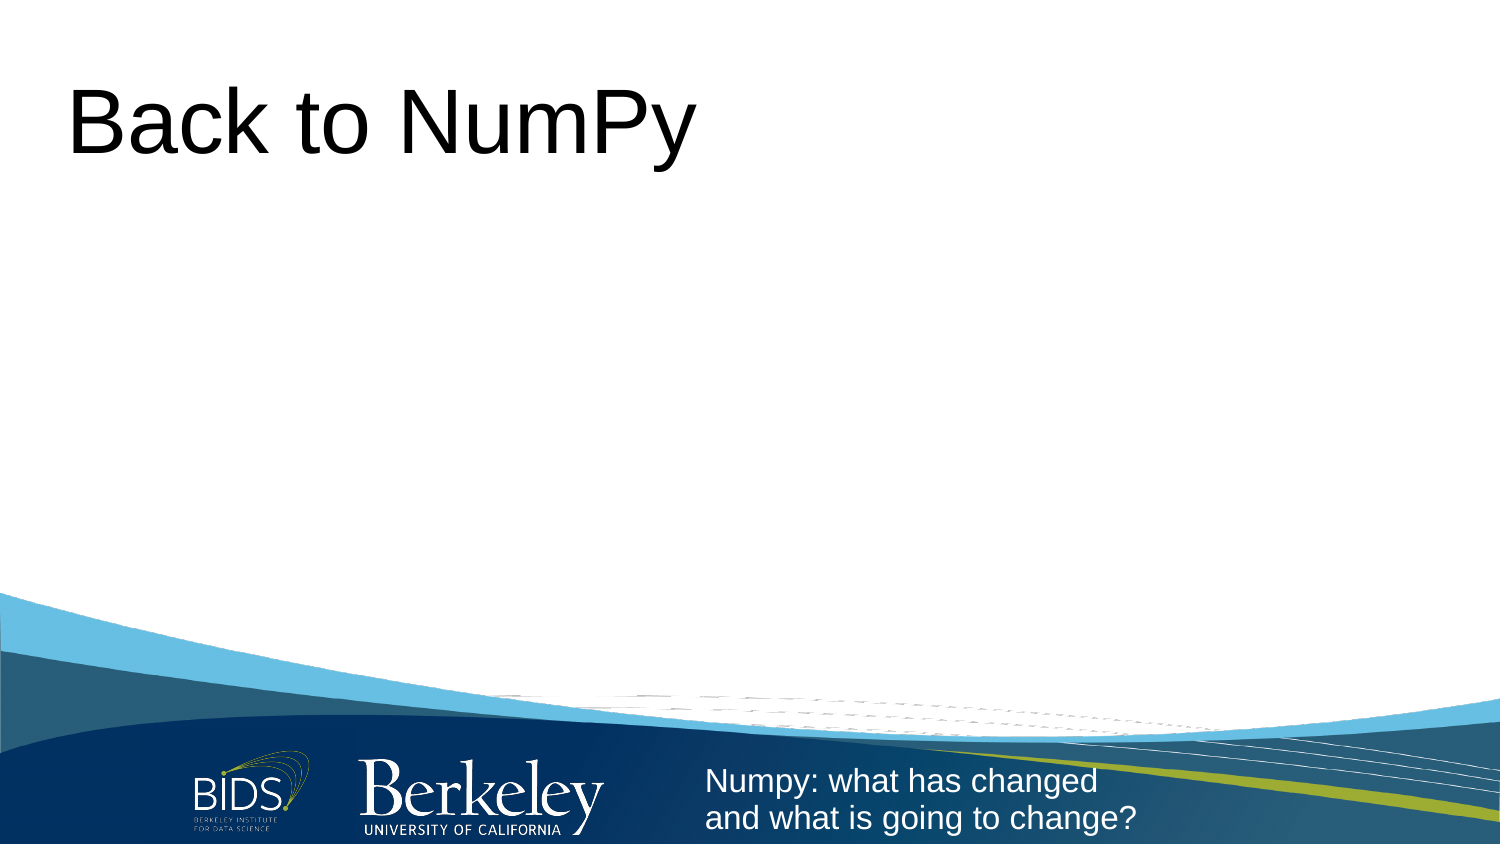

# Back to NumPy
Numpy: what has changed
and what is going to change?